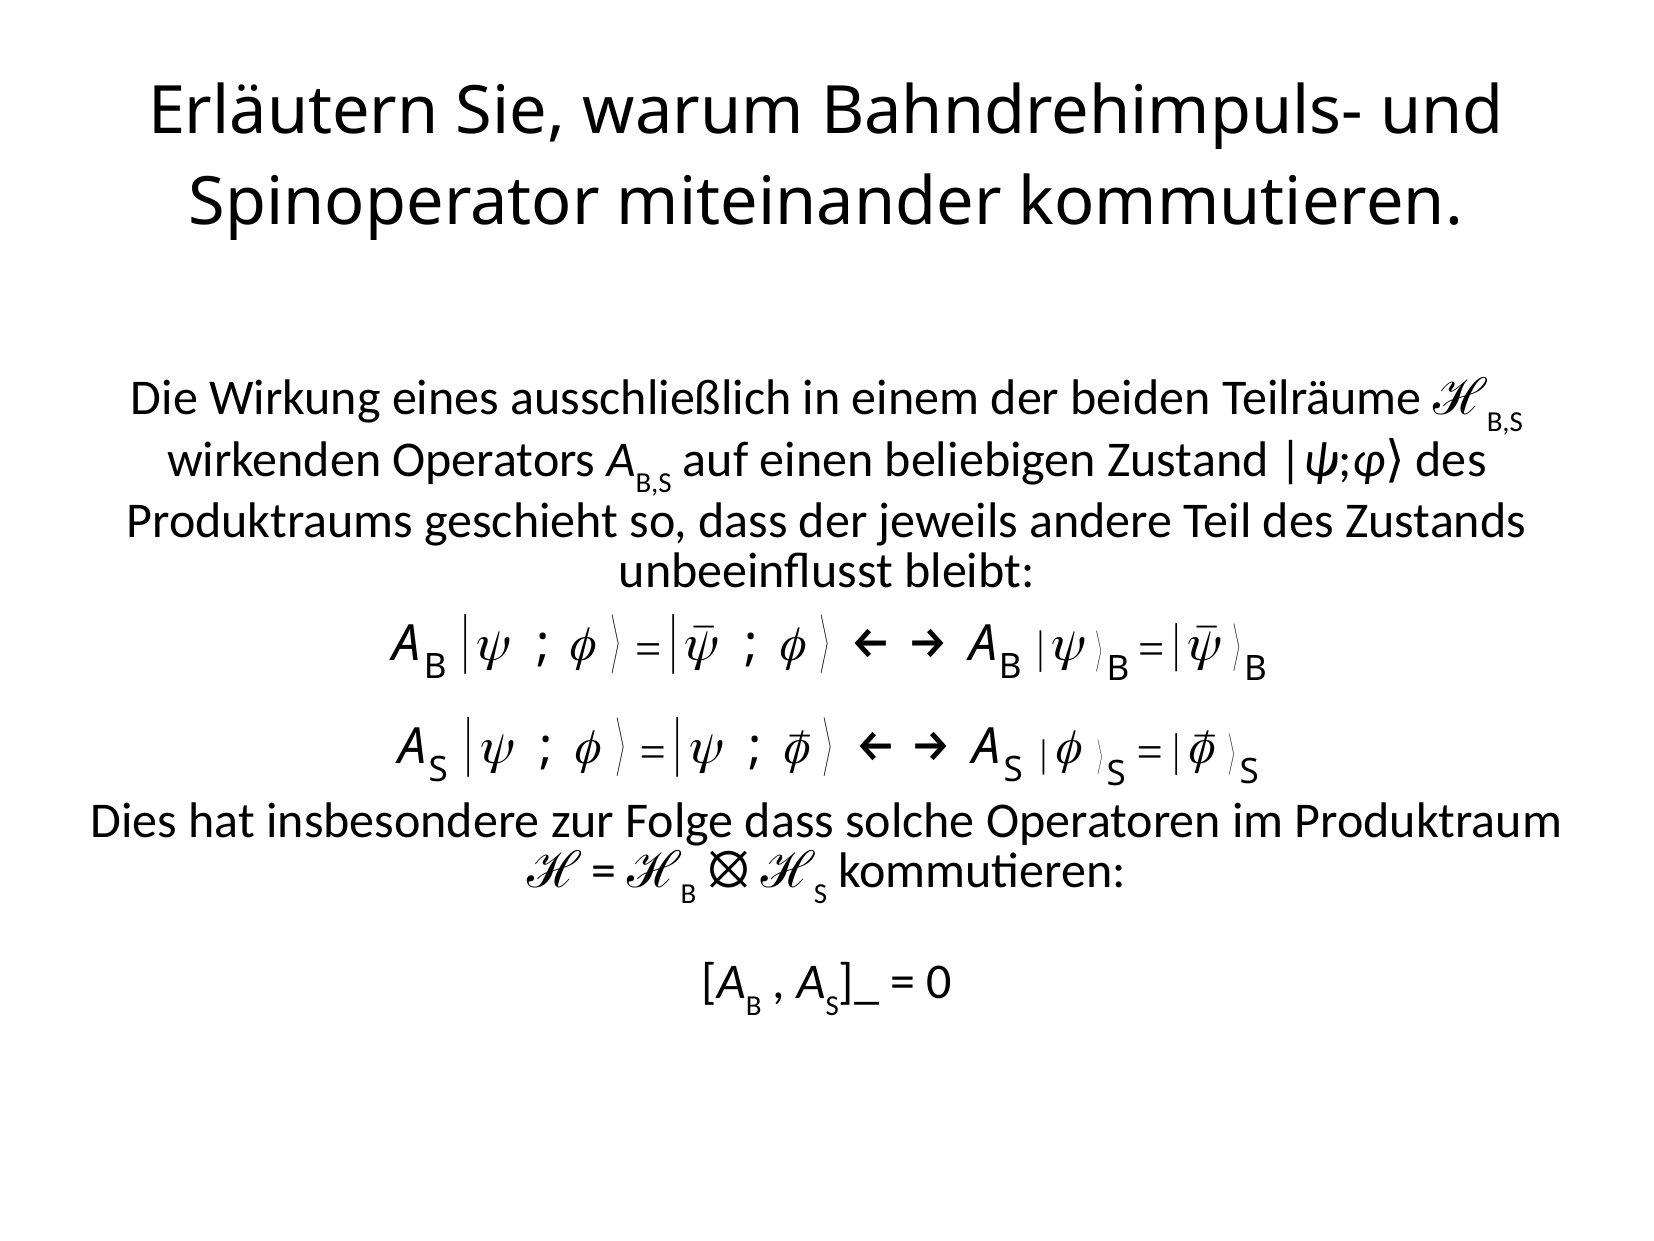

# Erläutern Sie, warum Bahndrehimpuls- und Spinoperator miteinander kommutieren.
Die Wirkung eines ausschließlich in einem der beiden Teilräume ℋB,S wirkenden Operators AB,S auf einen beliebigen Zustand |ψ;φ⟩ des Produktraums geschieht so, dass der jeweils andere Teil des Zustands unbeeinflusst bleibt:
Dies hat insbesondere zur Folge dass solche Operatoren im Produktraum ℋ = ℋB ⦻ ℋS kommutieren:
[AB , AS]_ = 0